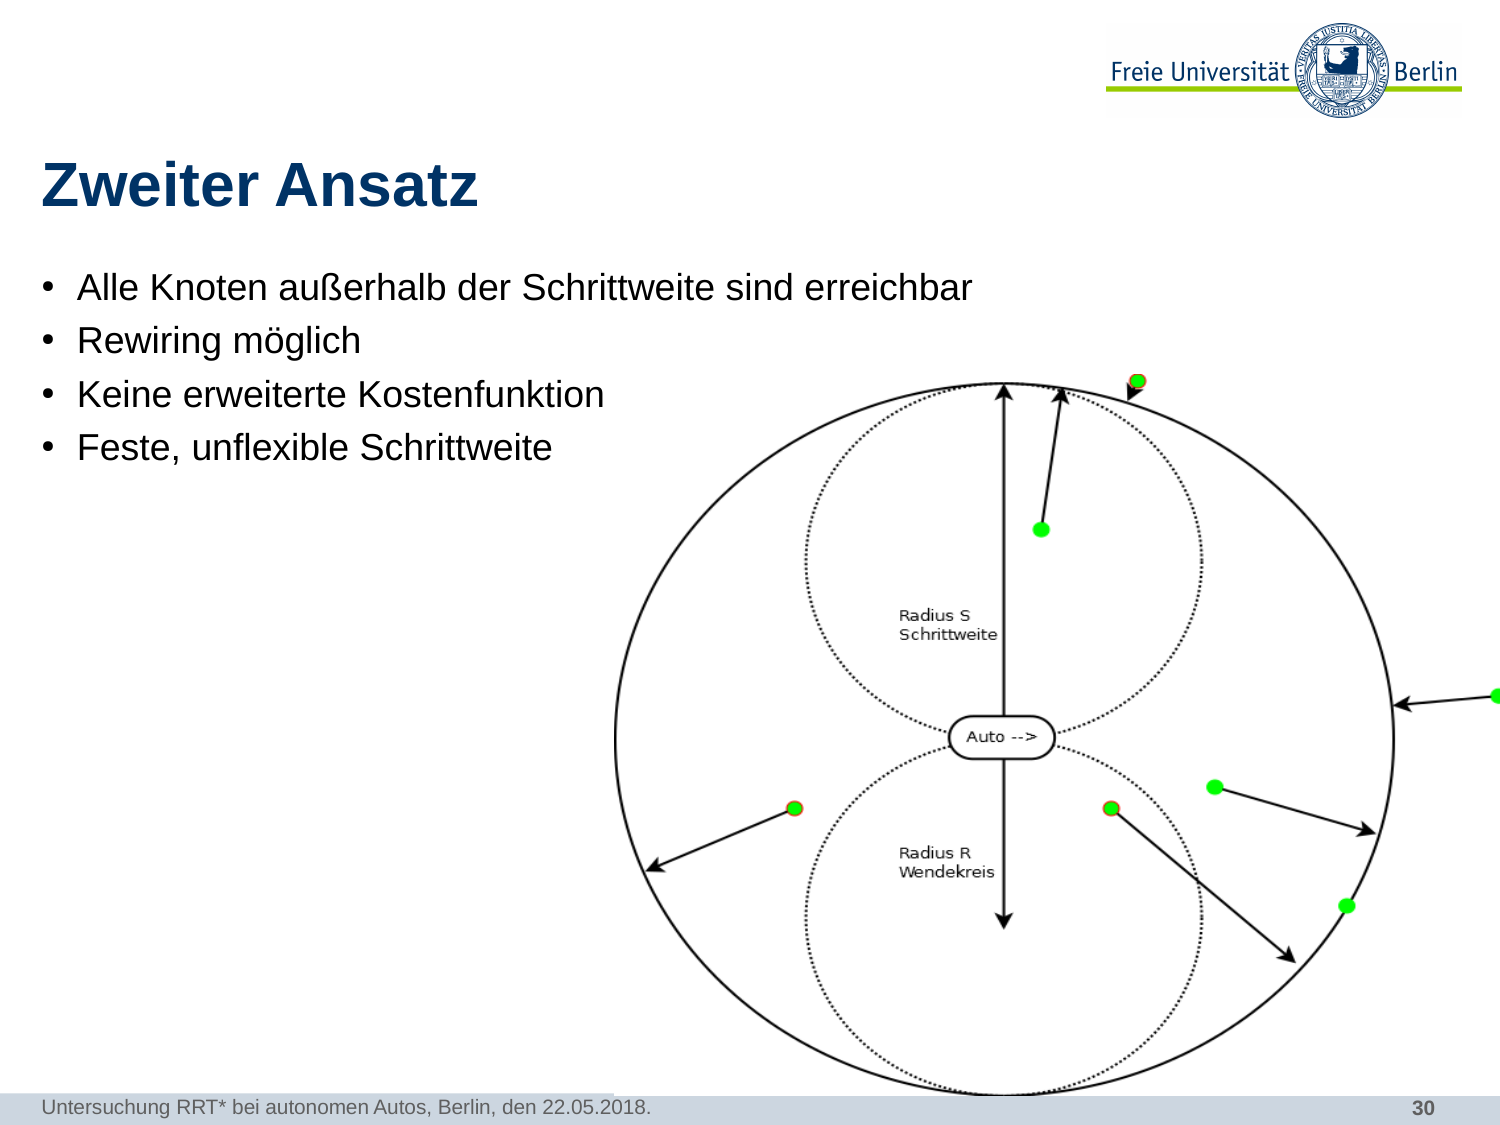

# Zweiter Ansatz
Alle Knoten außerhalb der Schrittweite sind erreichbar
Rewiring möglich
Keine erweiterte Kostenfunktion
Feste, unflexible Schrittweite